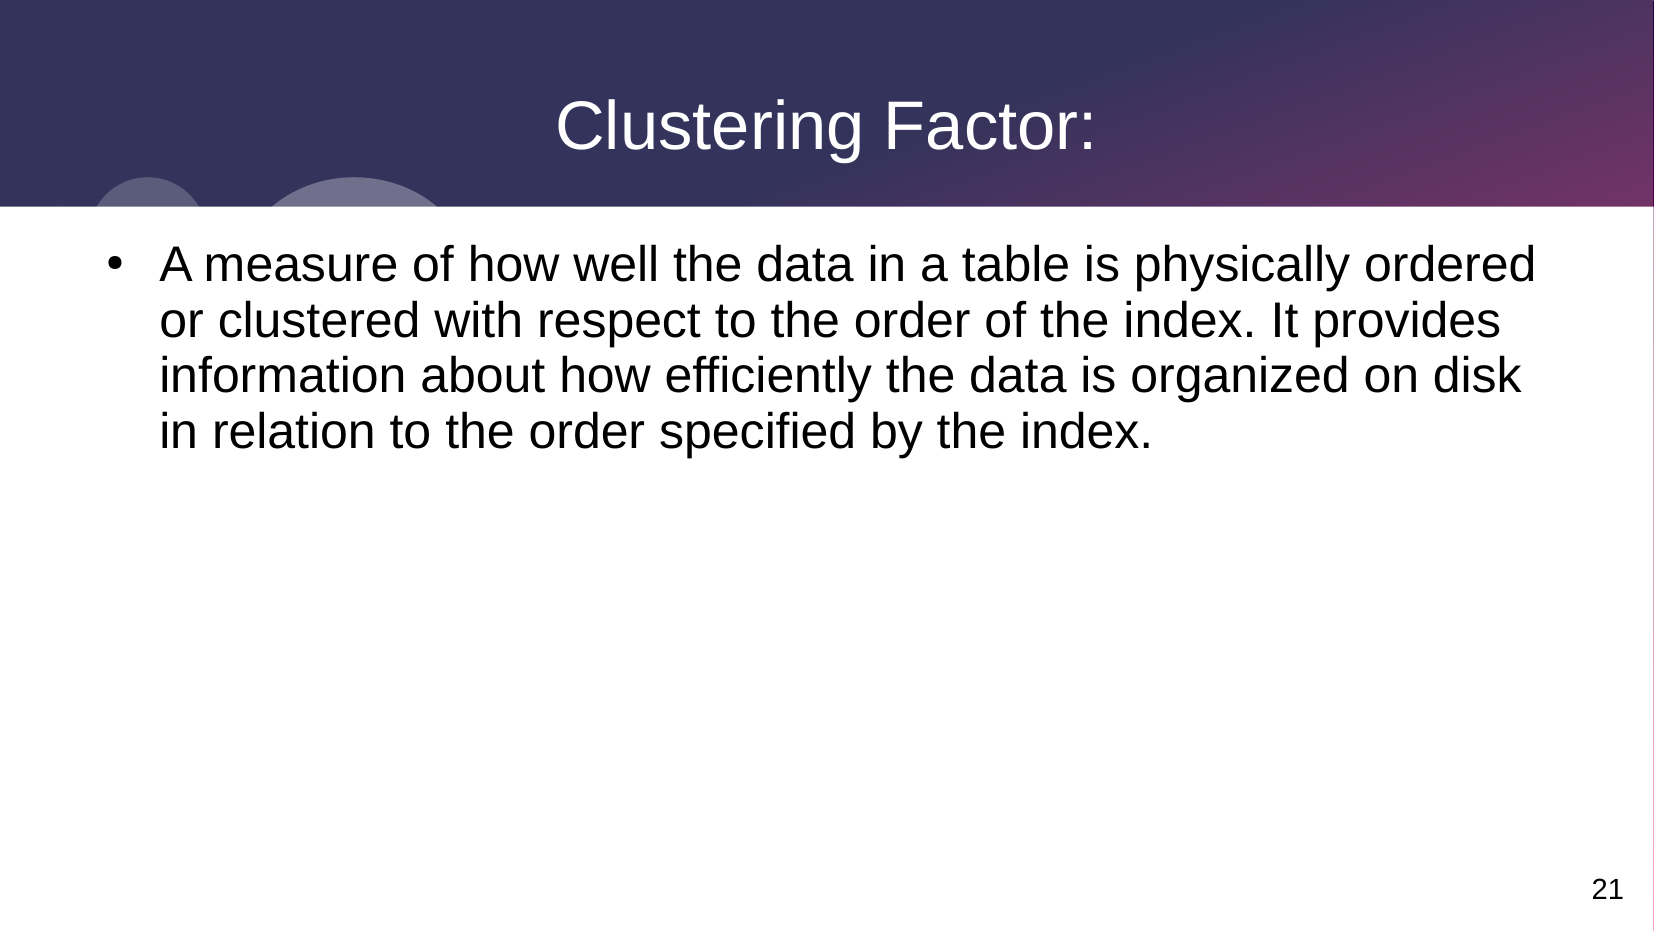

# Clustering Factor:
A measure of how well the data in a table is physically ordered or clustered with respect to the order of the index. It provides information about how efficiently the data is organized on disk in relation to the order specified by the index.